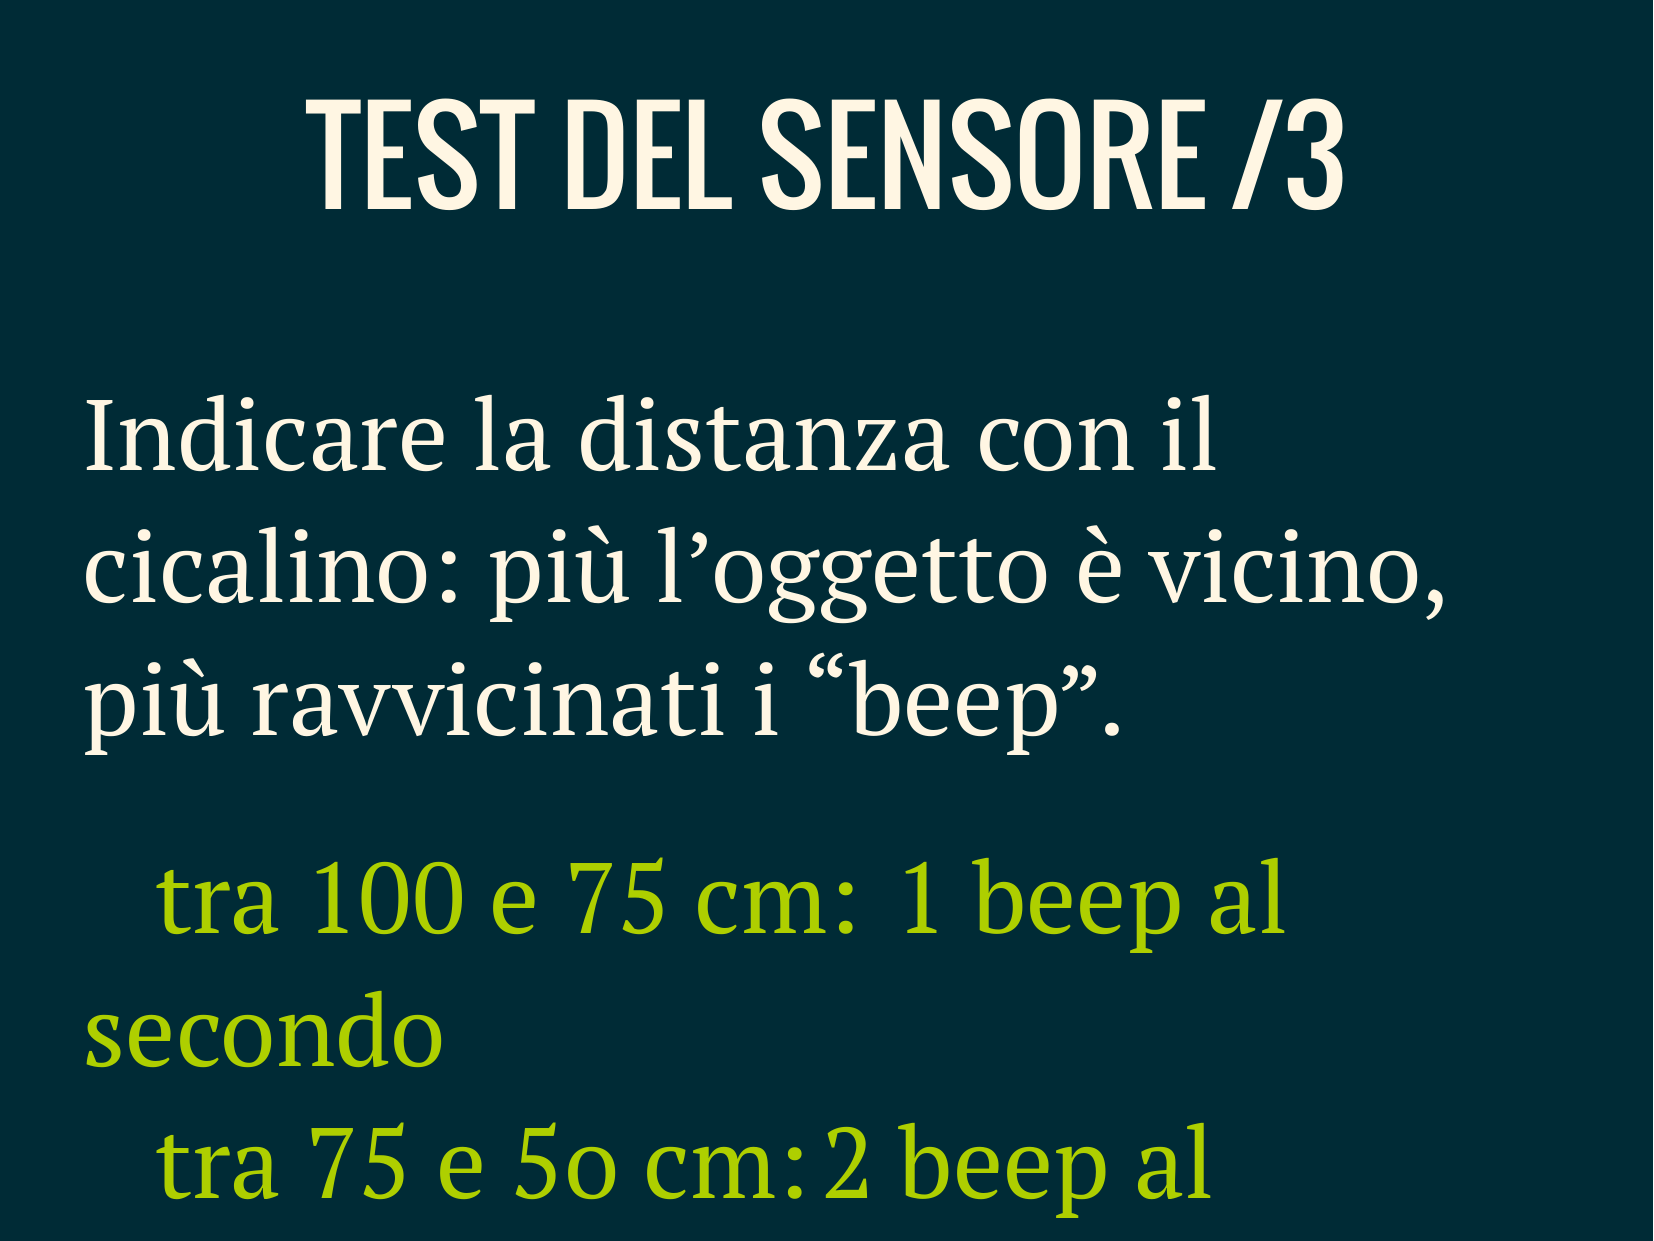

# Test del sensore /3
Indicare la distanza con il cicalino: più l’oggetto è vicino, più ravvicinati i “beep”.
 tra 100 e 75 cm:	1 beep al secondo
 tra 75 e 5o cm:	2 beep al secondo
 tra 50 e 25 cm:	4 beep al secondo
 meno di 25 cm:	beep continuo